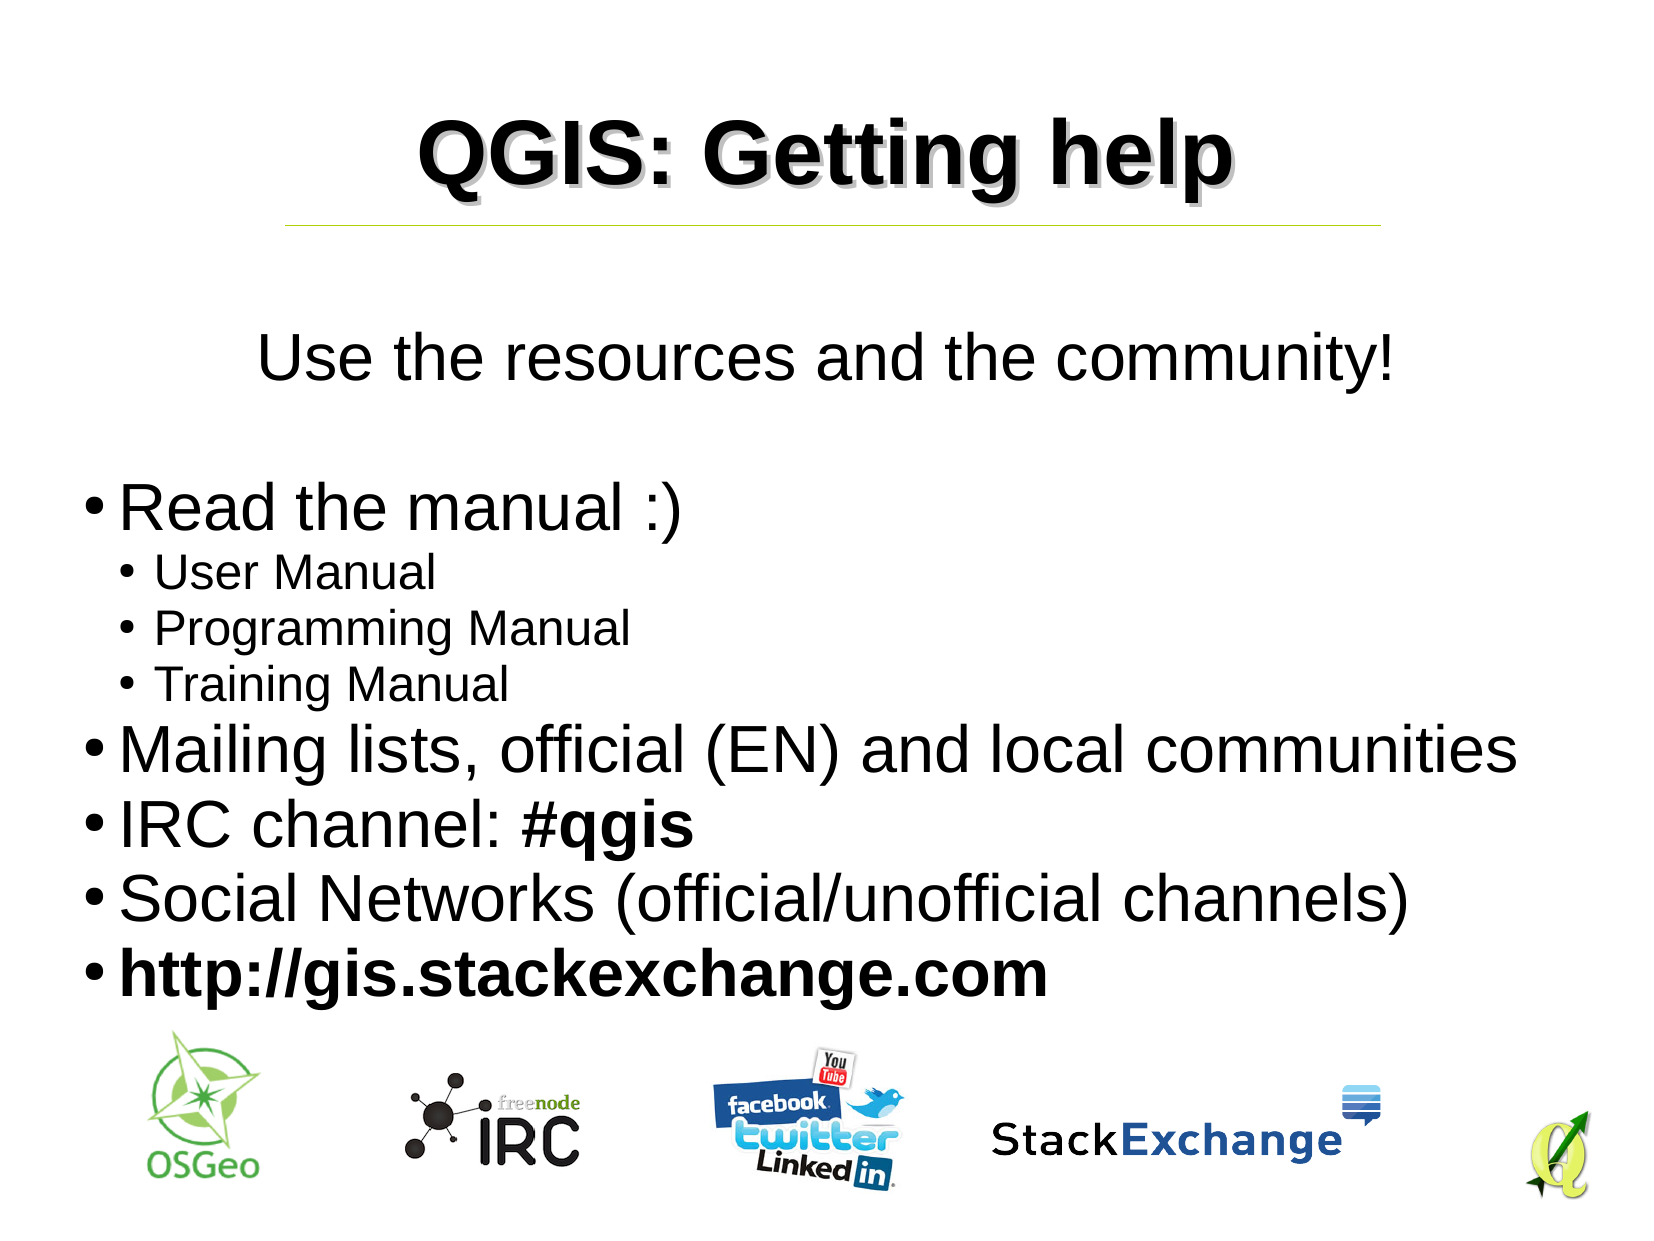

# QGIS: Getting help
Use the resources and the community!
Read the manual :)
User Manual
Programming Manual
Training Manual
Mailing lists, official (EN) and local communities
IRC channel: #qgis
Social Networks (official/unofficial channels)
http://gis.stackexchange.com